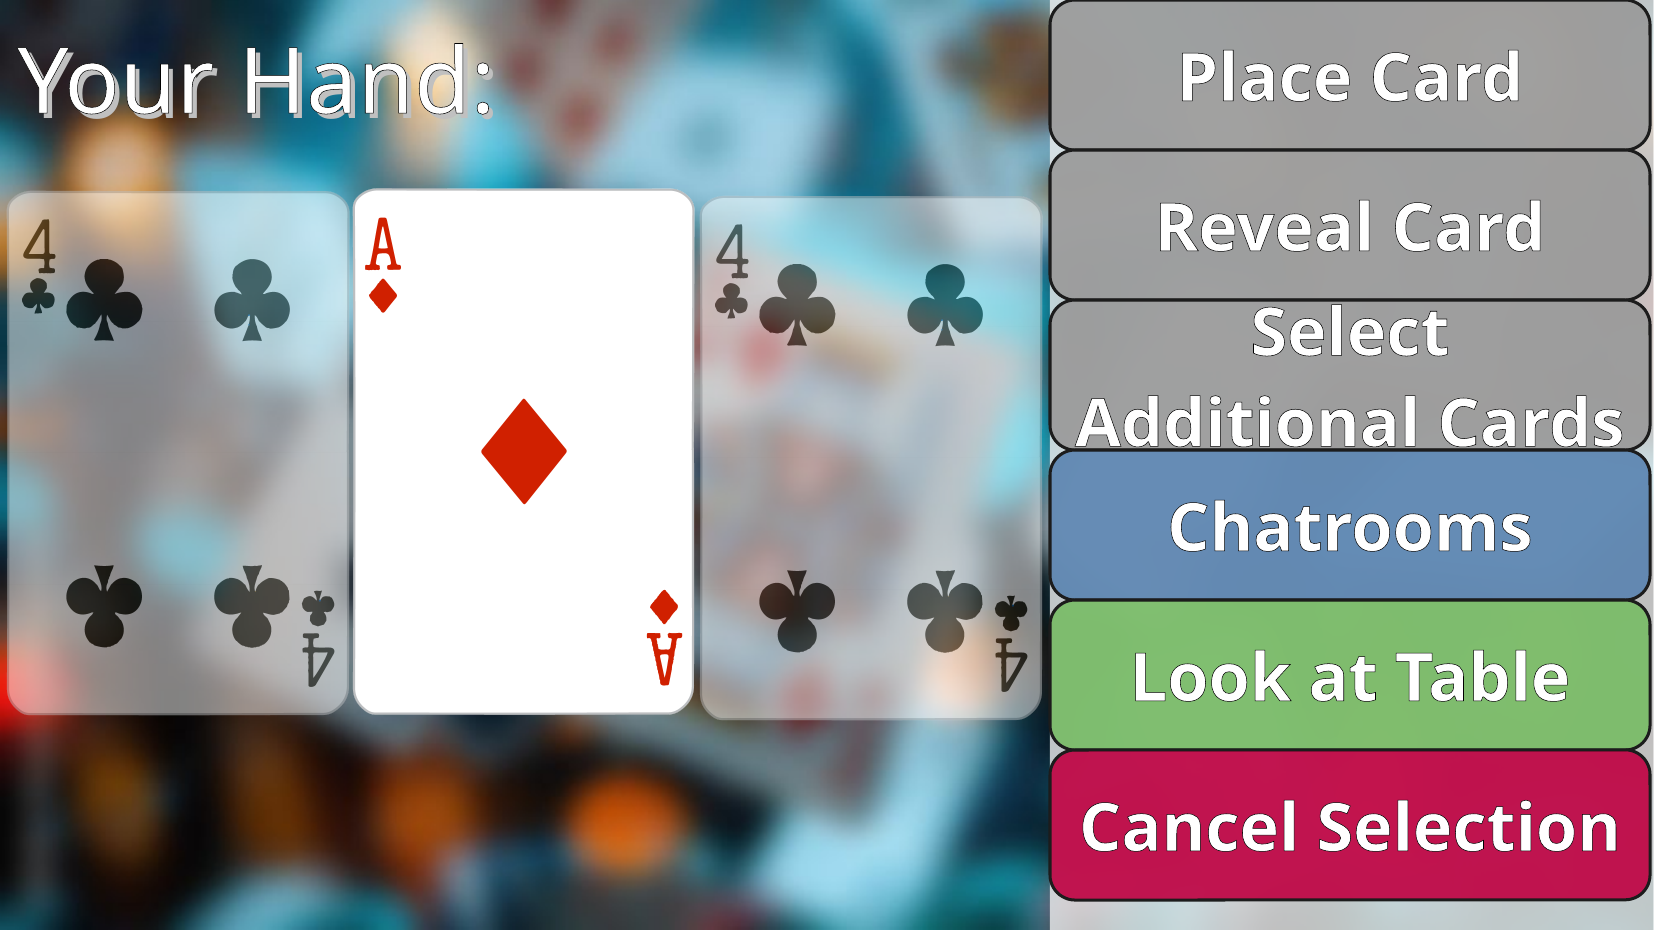

# Your Hand:
Place Card
Reveal Card
Select Additional Cards
Chatrooms
Look at Table
Cancel Selection